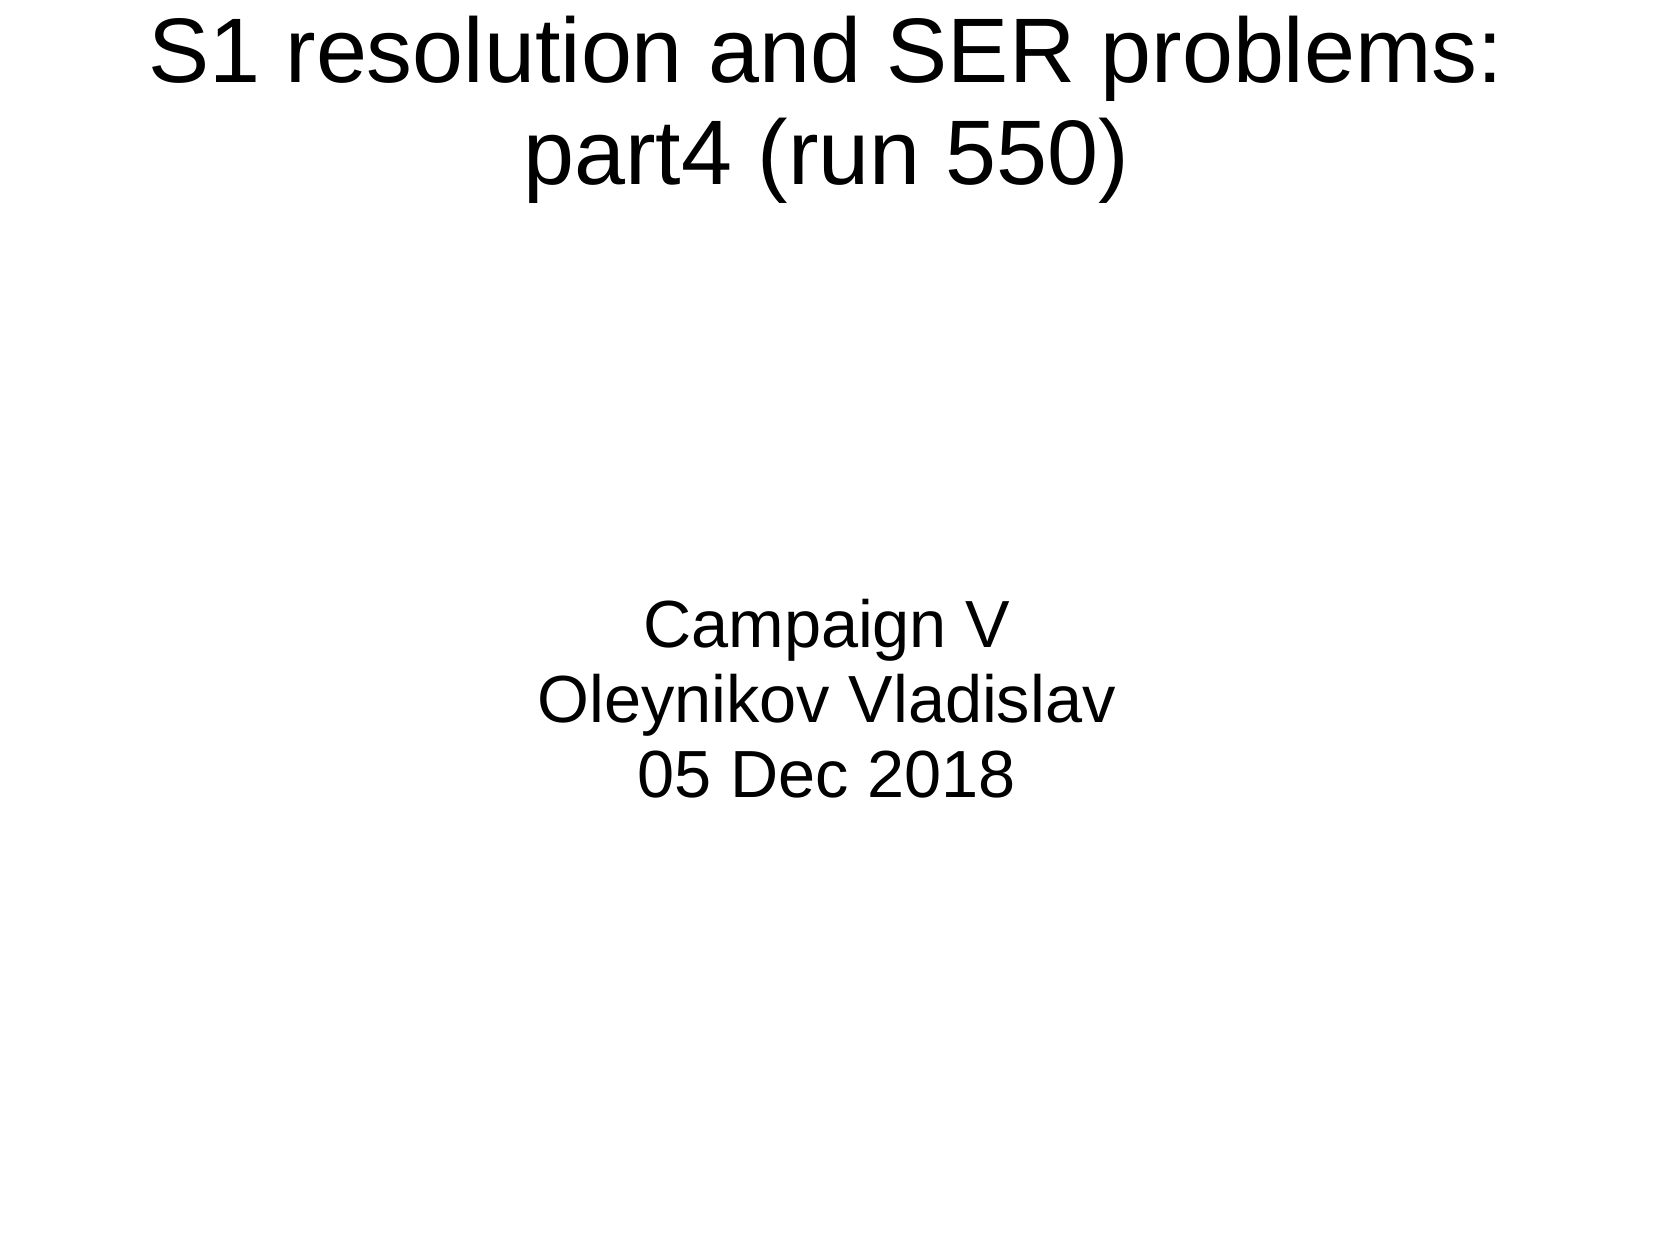

# S1 resolution and SER problems: part4 (run 550)
Сampaign V
Oleynikov Vladislav
05 Dec 2018